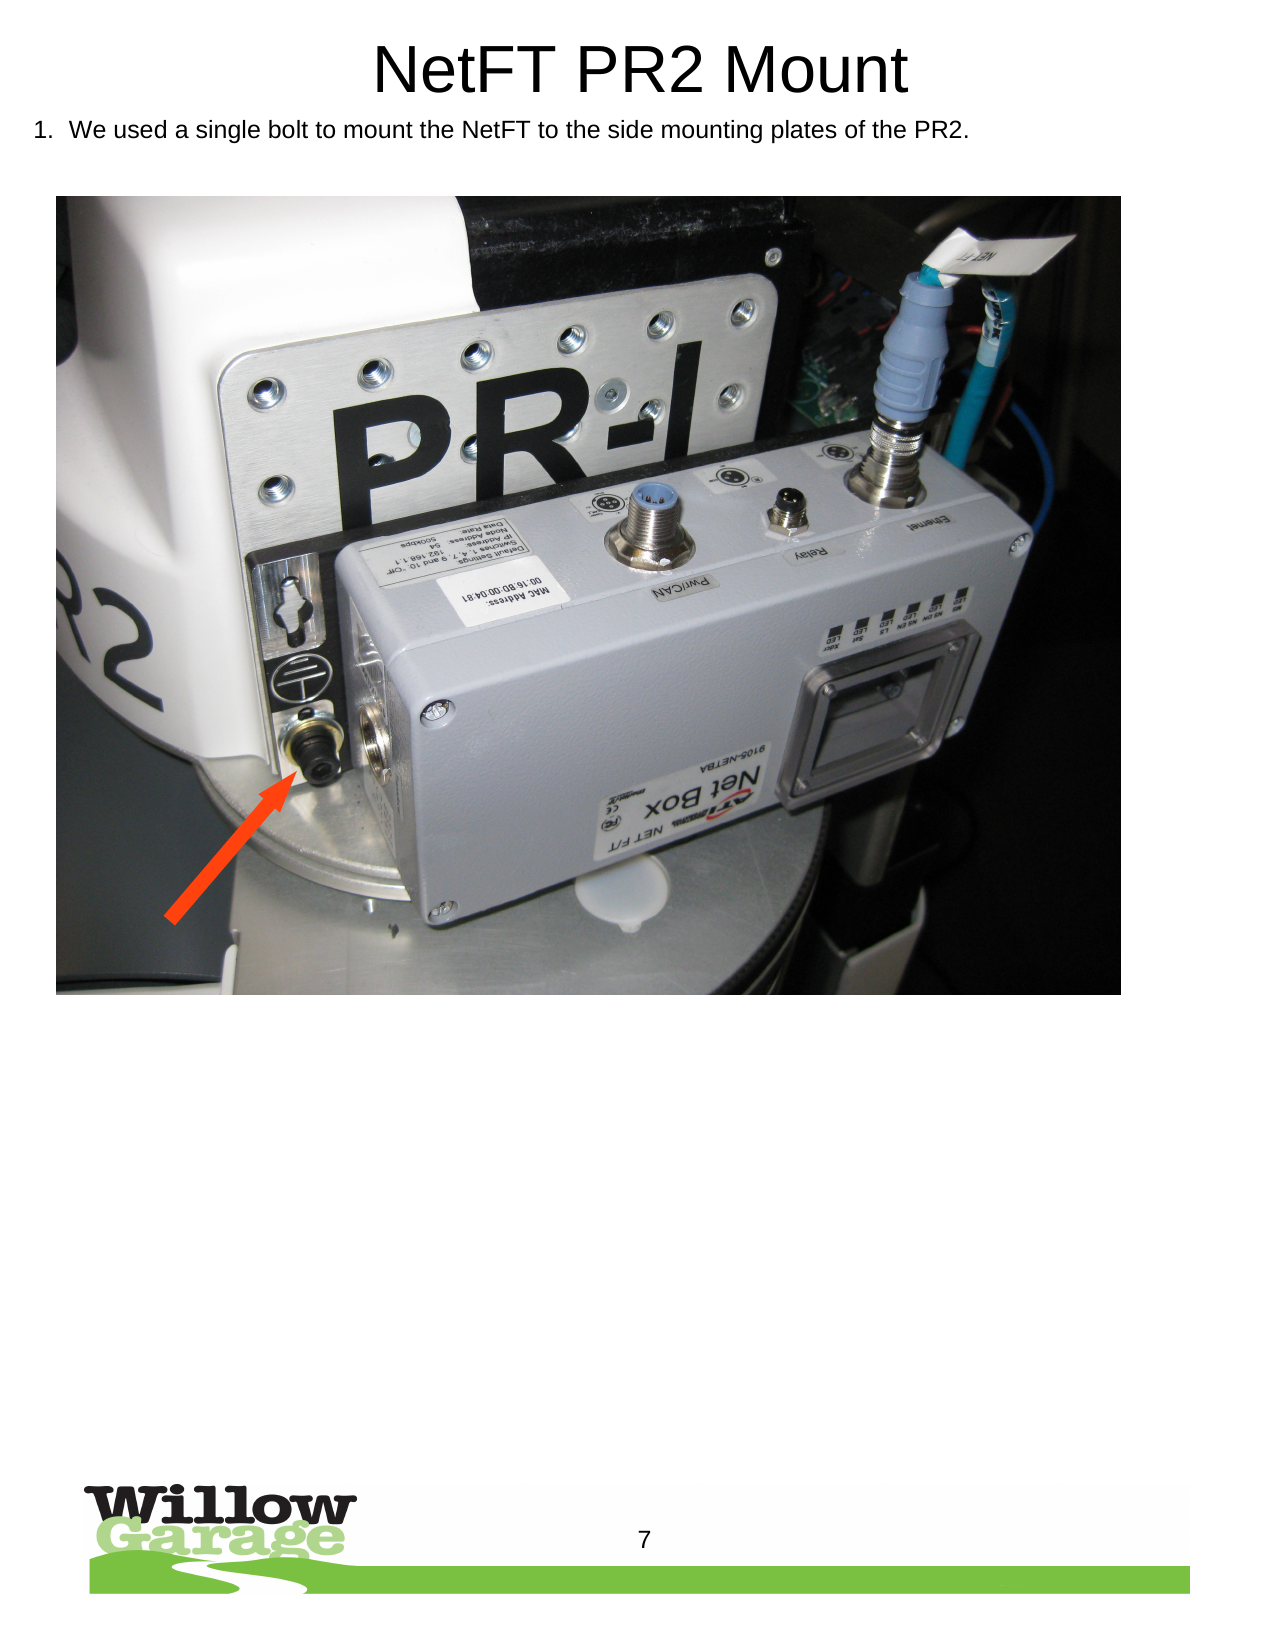

# NetFT PR2 Mount
We used a single bolt to mount the NetFT to the side mounting plates of the PR2.
7